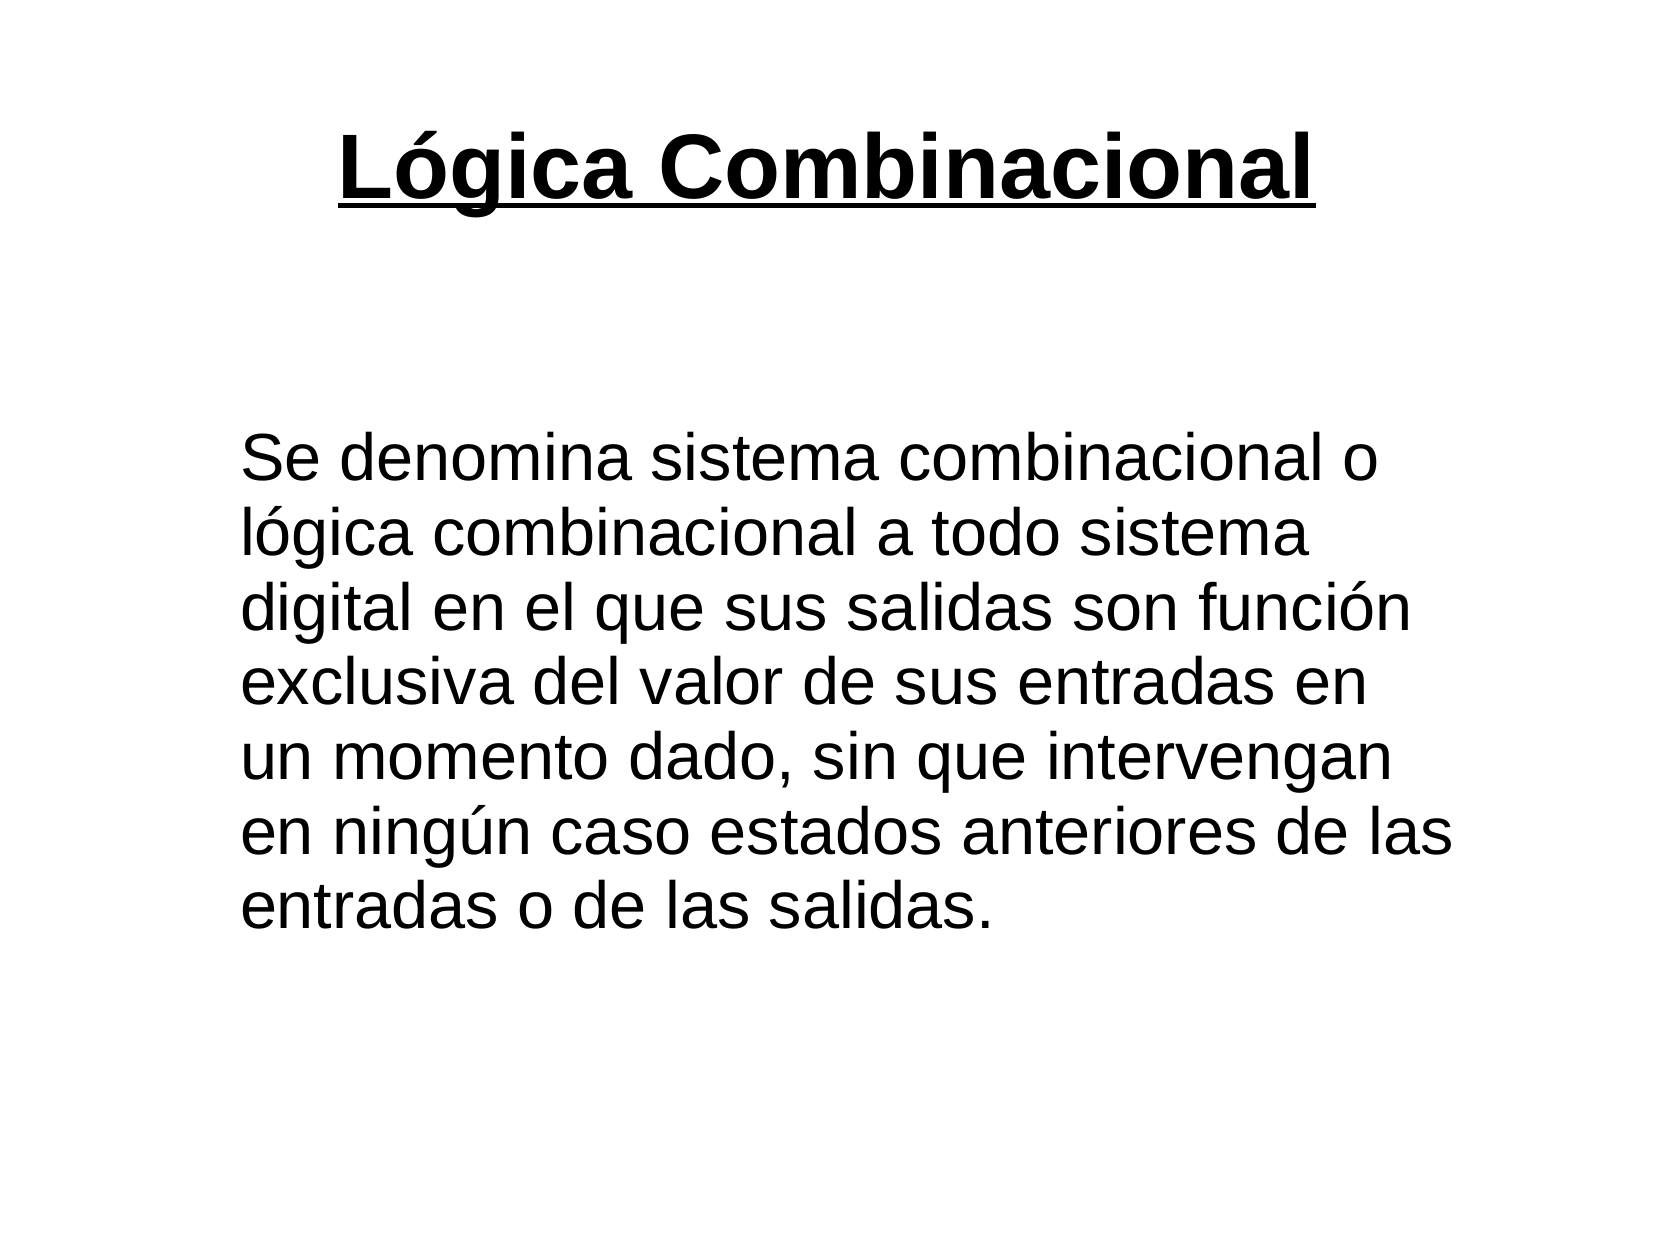

# Lógica Combinacional
Se denomina sistema combinacional o lógica combinacional a todo sistema digital en el que sus salidas son función exclusiva del valor de sus entradas en un momento dado, sin que intervengan en ningún caso estados anteriores de las entradas o de las salidas.